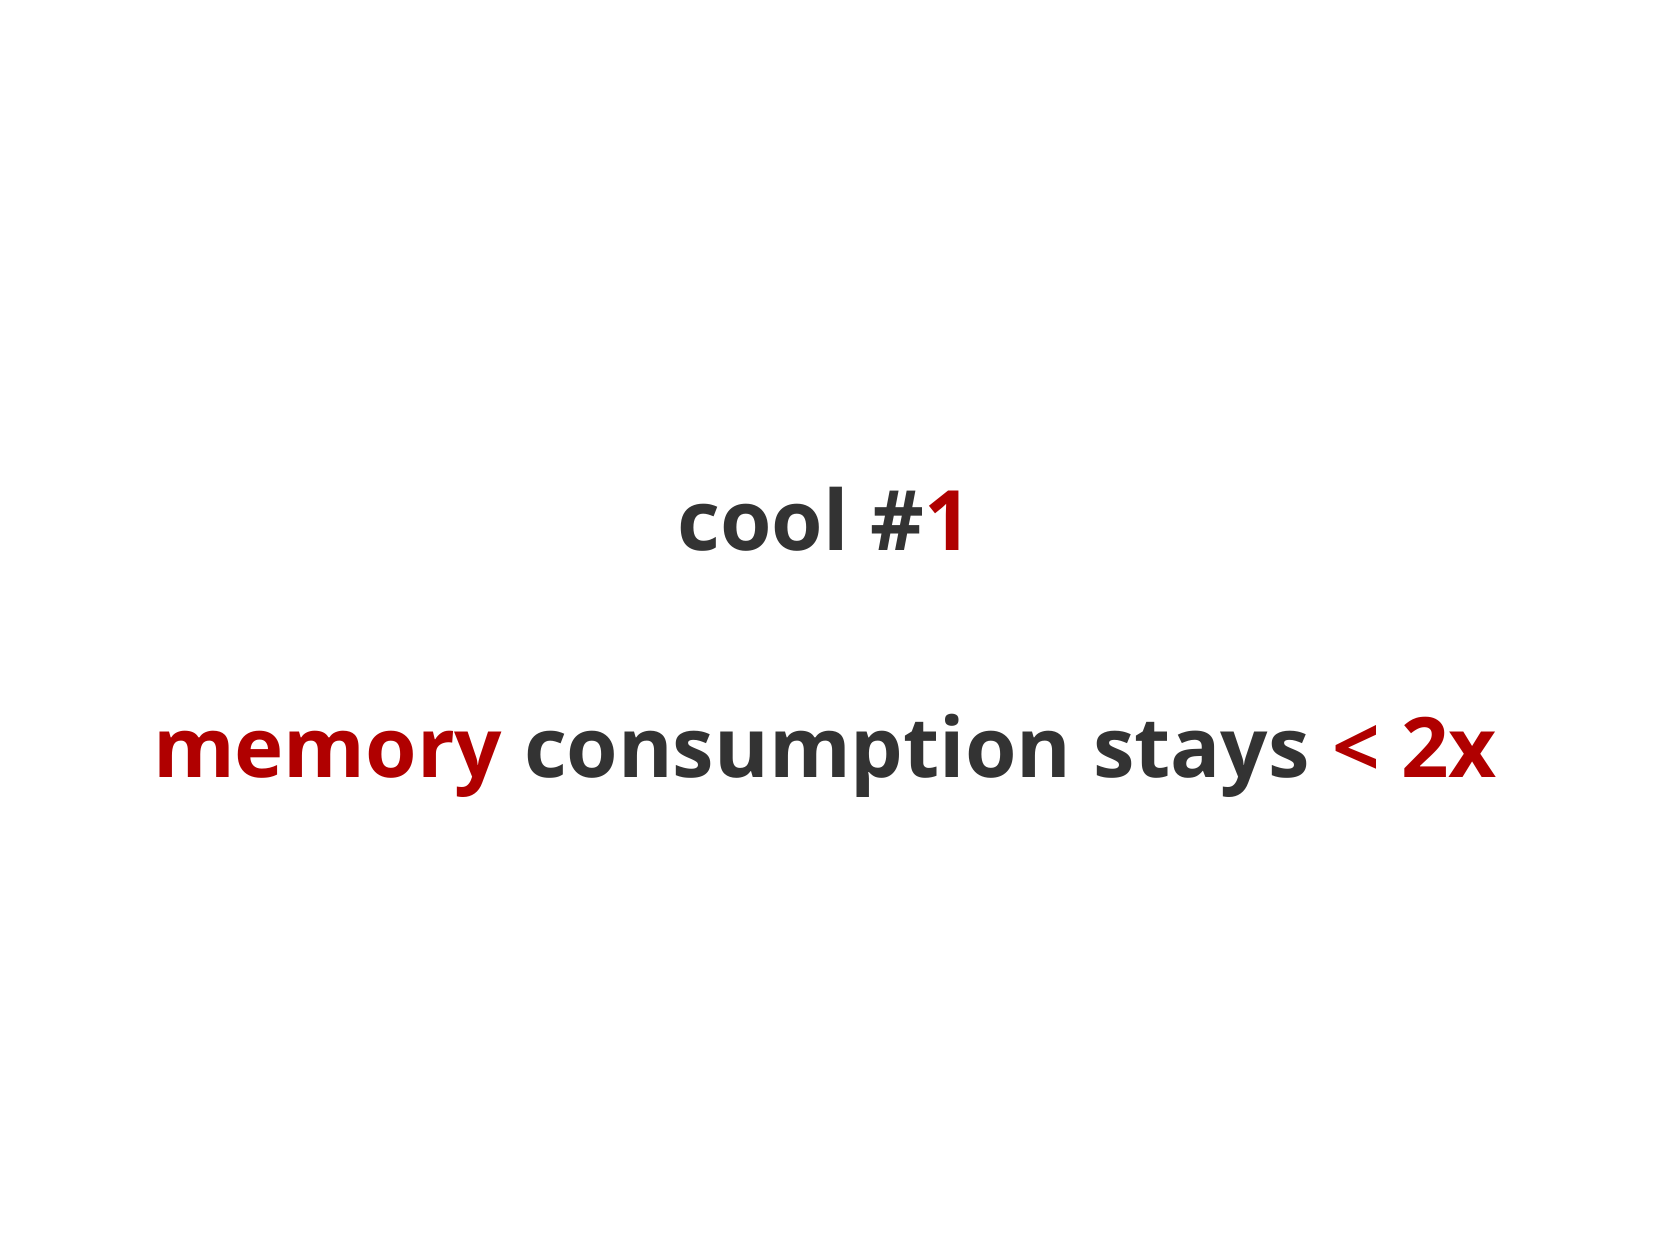

#
cool #1
memory consumption stays < 2x